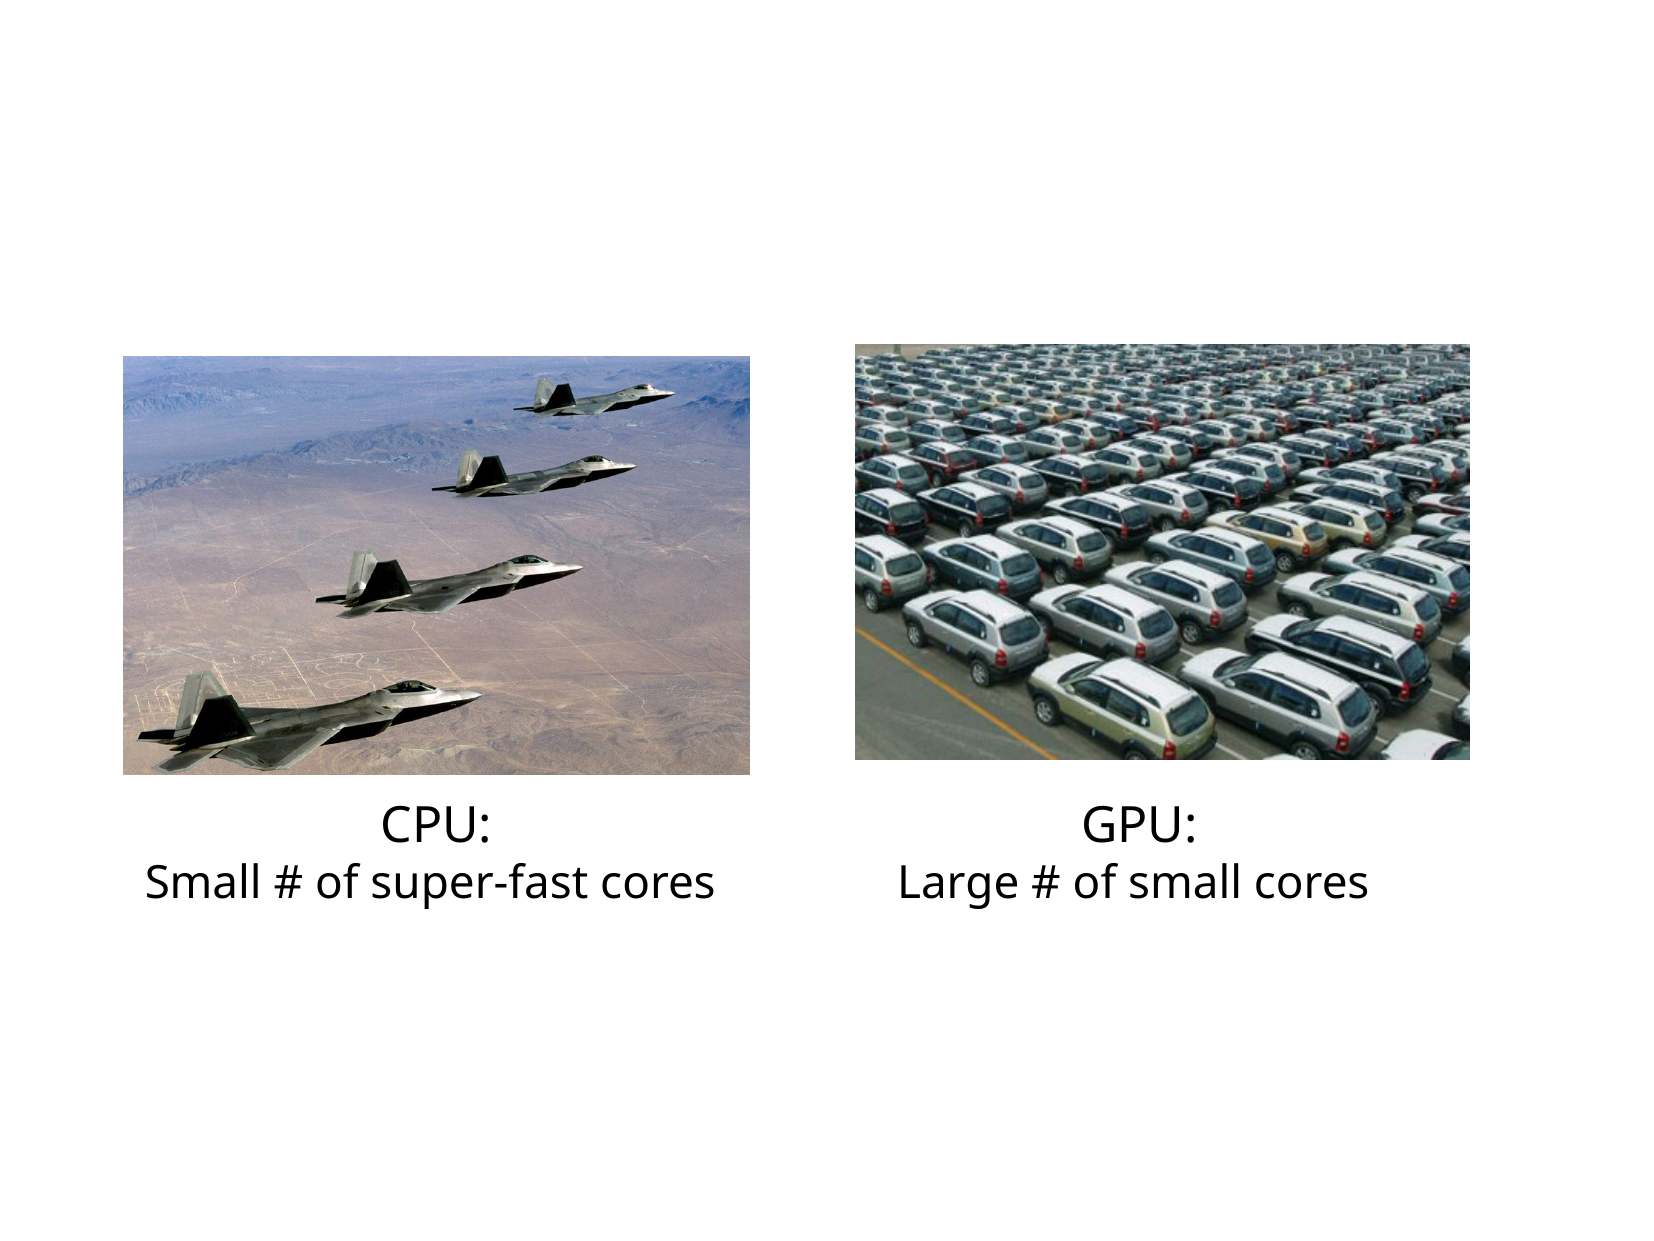

#
CPU:
Small # of super-fast cores
GPU:
Large # of small cores